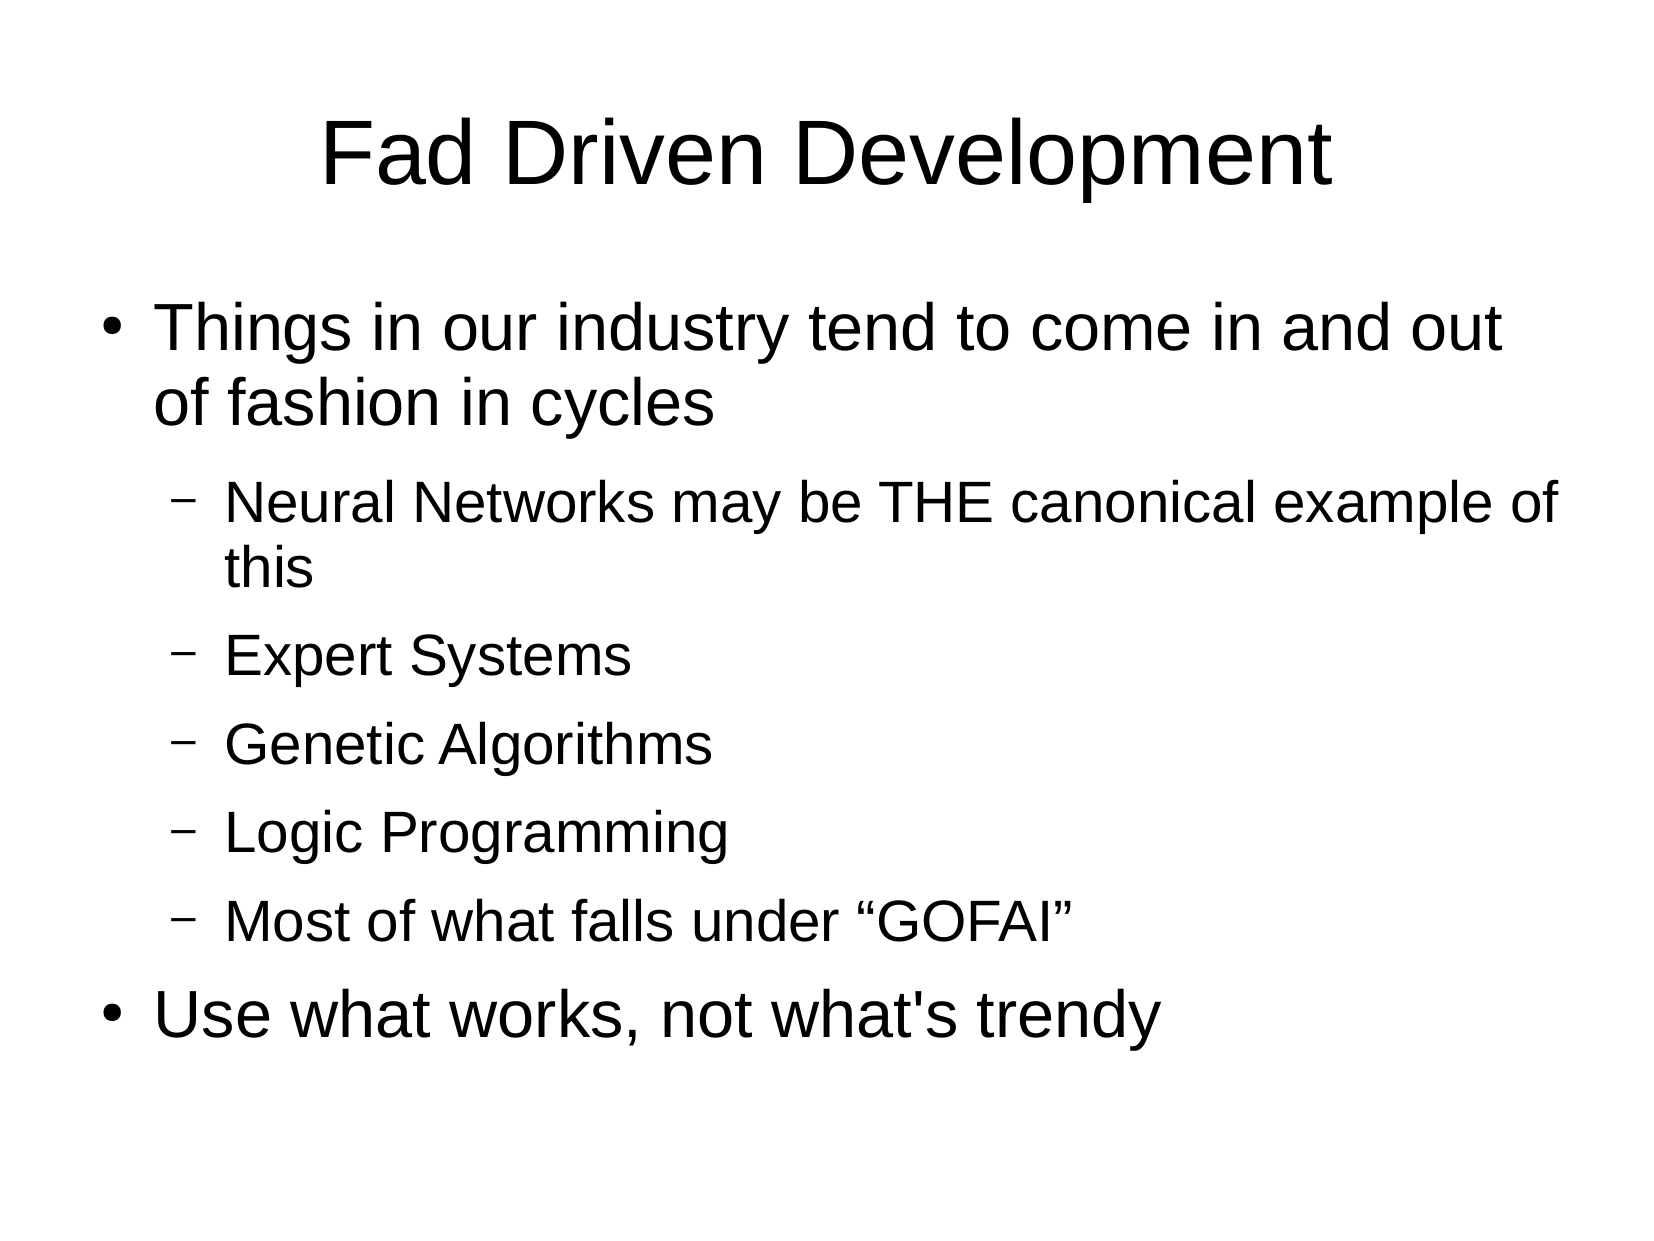

# Fad Driven Development
Things in our industry tend to come in and out of fashion in cycles
Neural Networks may be THE canonical example of this
Expert Systems
Genetic Algorithms
Logic Programming
Most of what falls under “GOFAI”
Use what works, not what's trendy